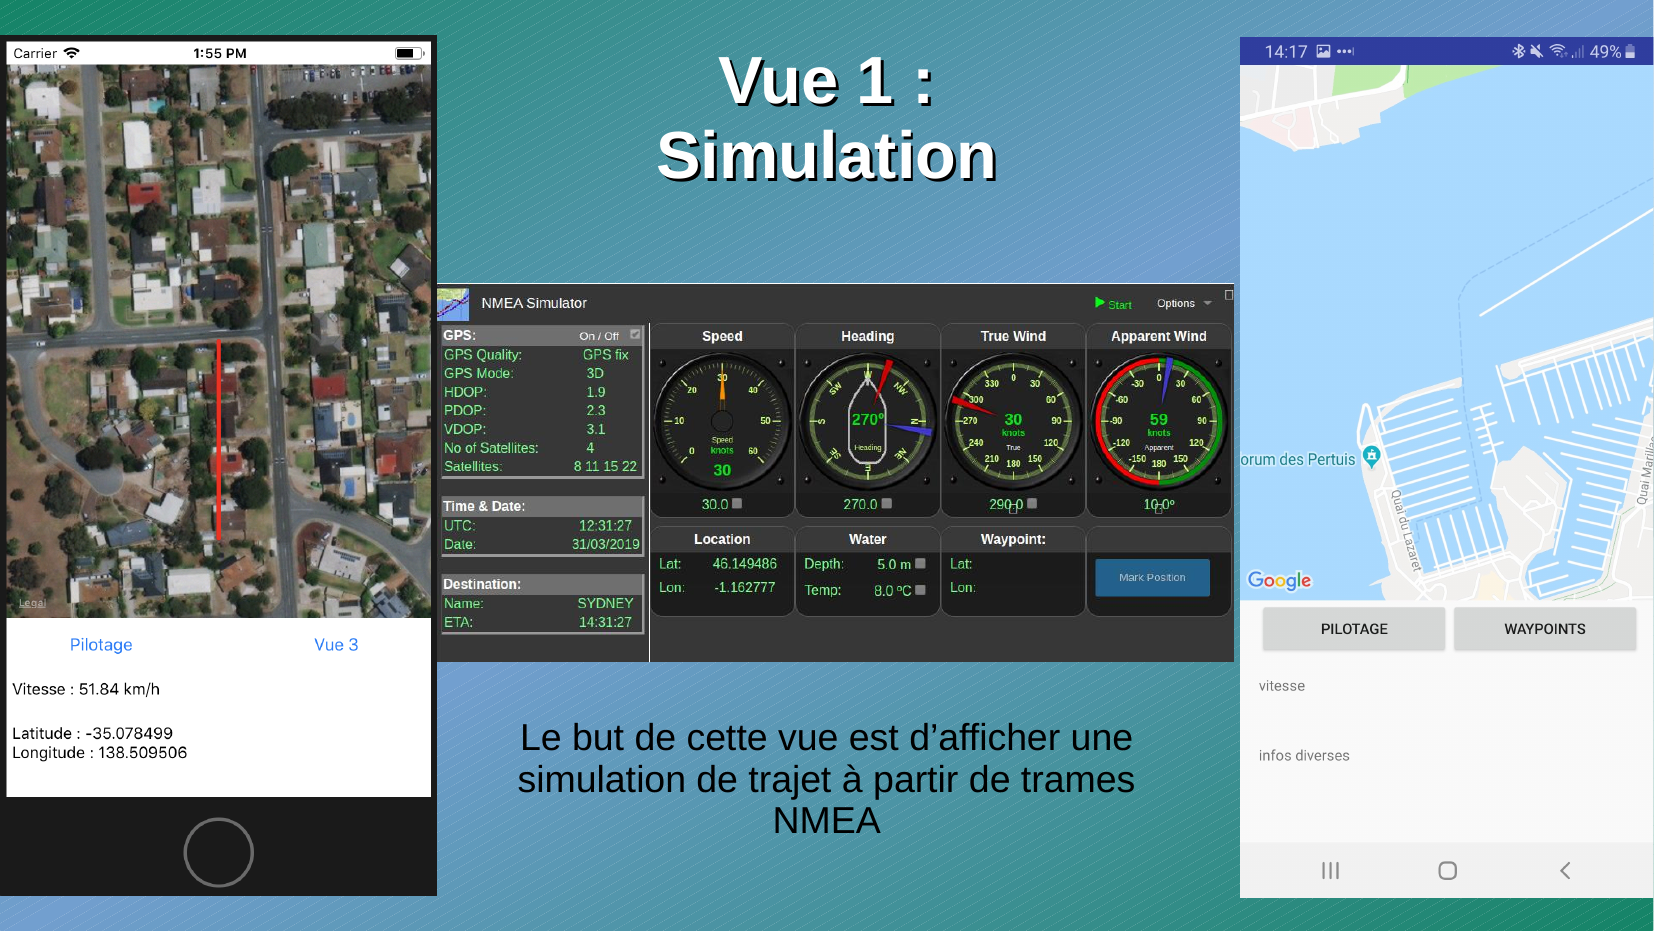

Vue 1 : Simulation
Le but de cette vue est d’afficher une simulation de trajet à partir de trames NMEA